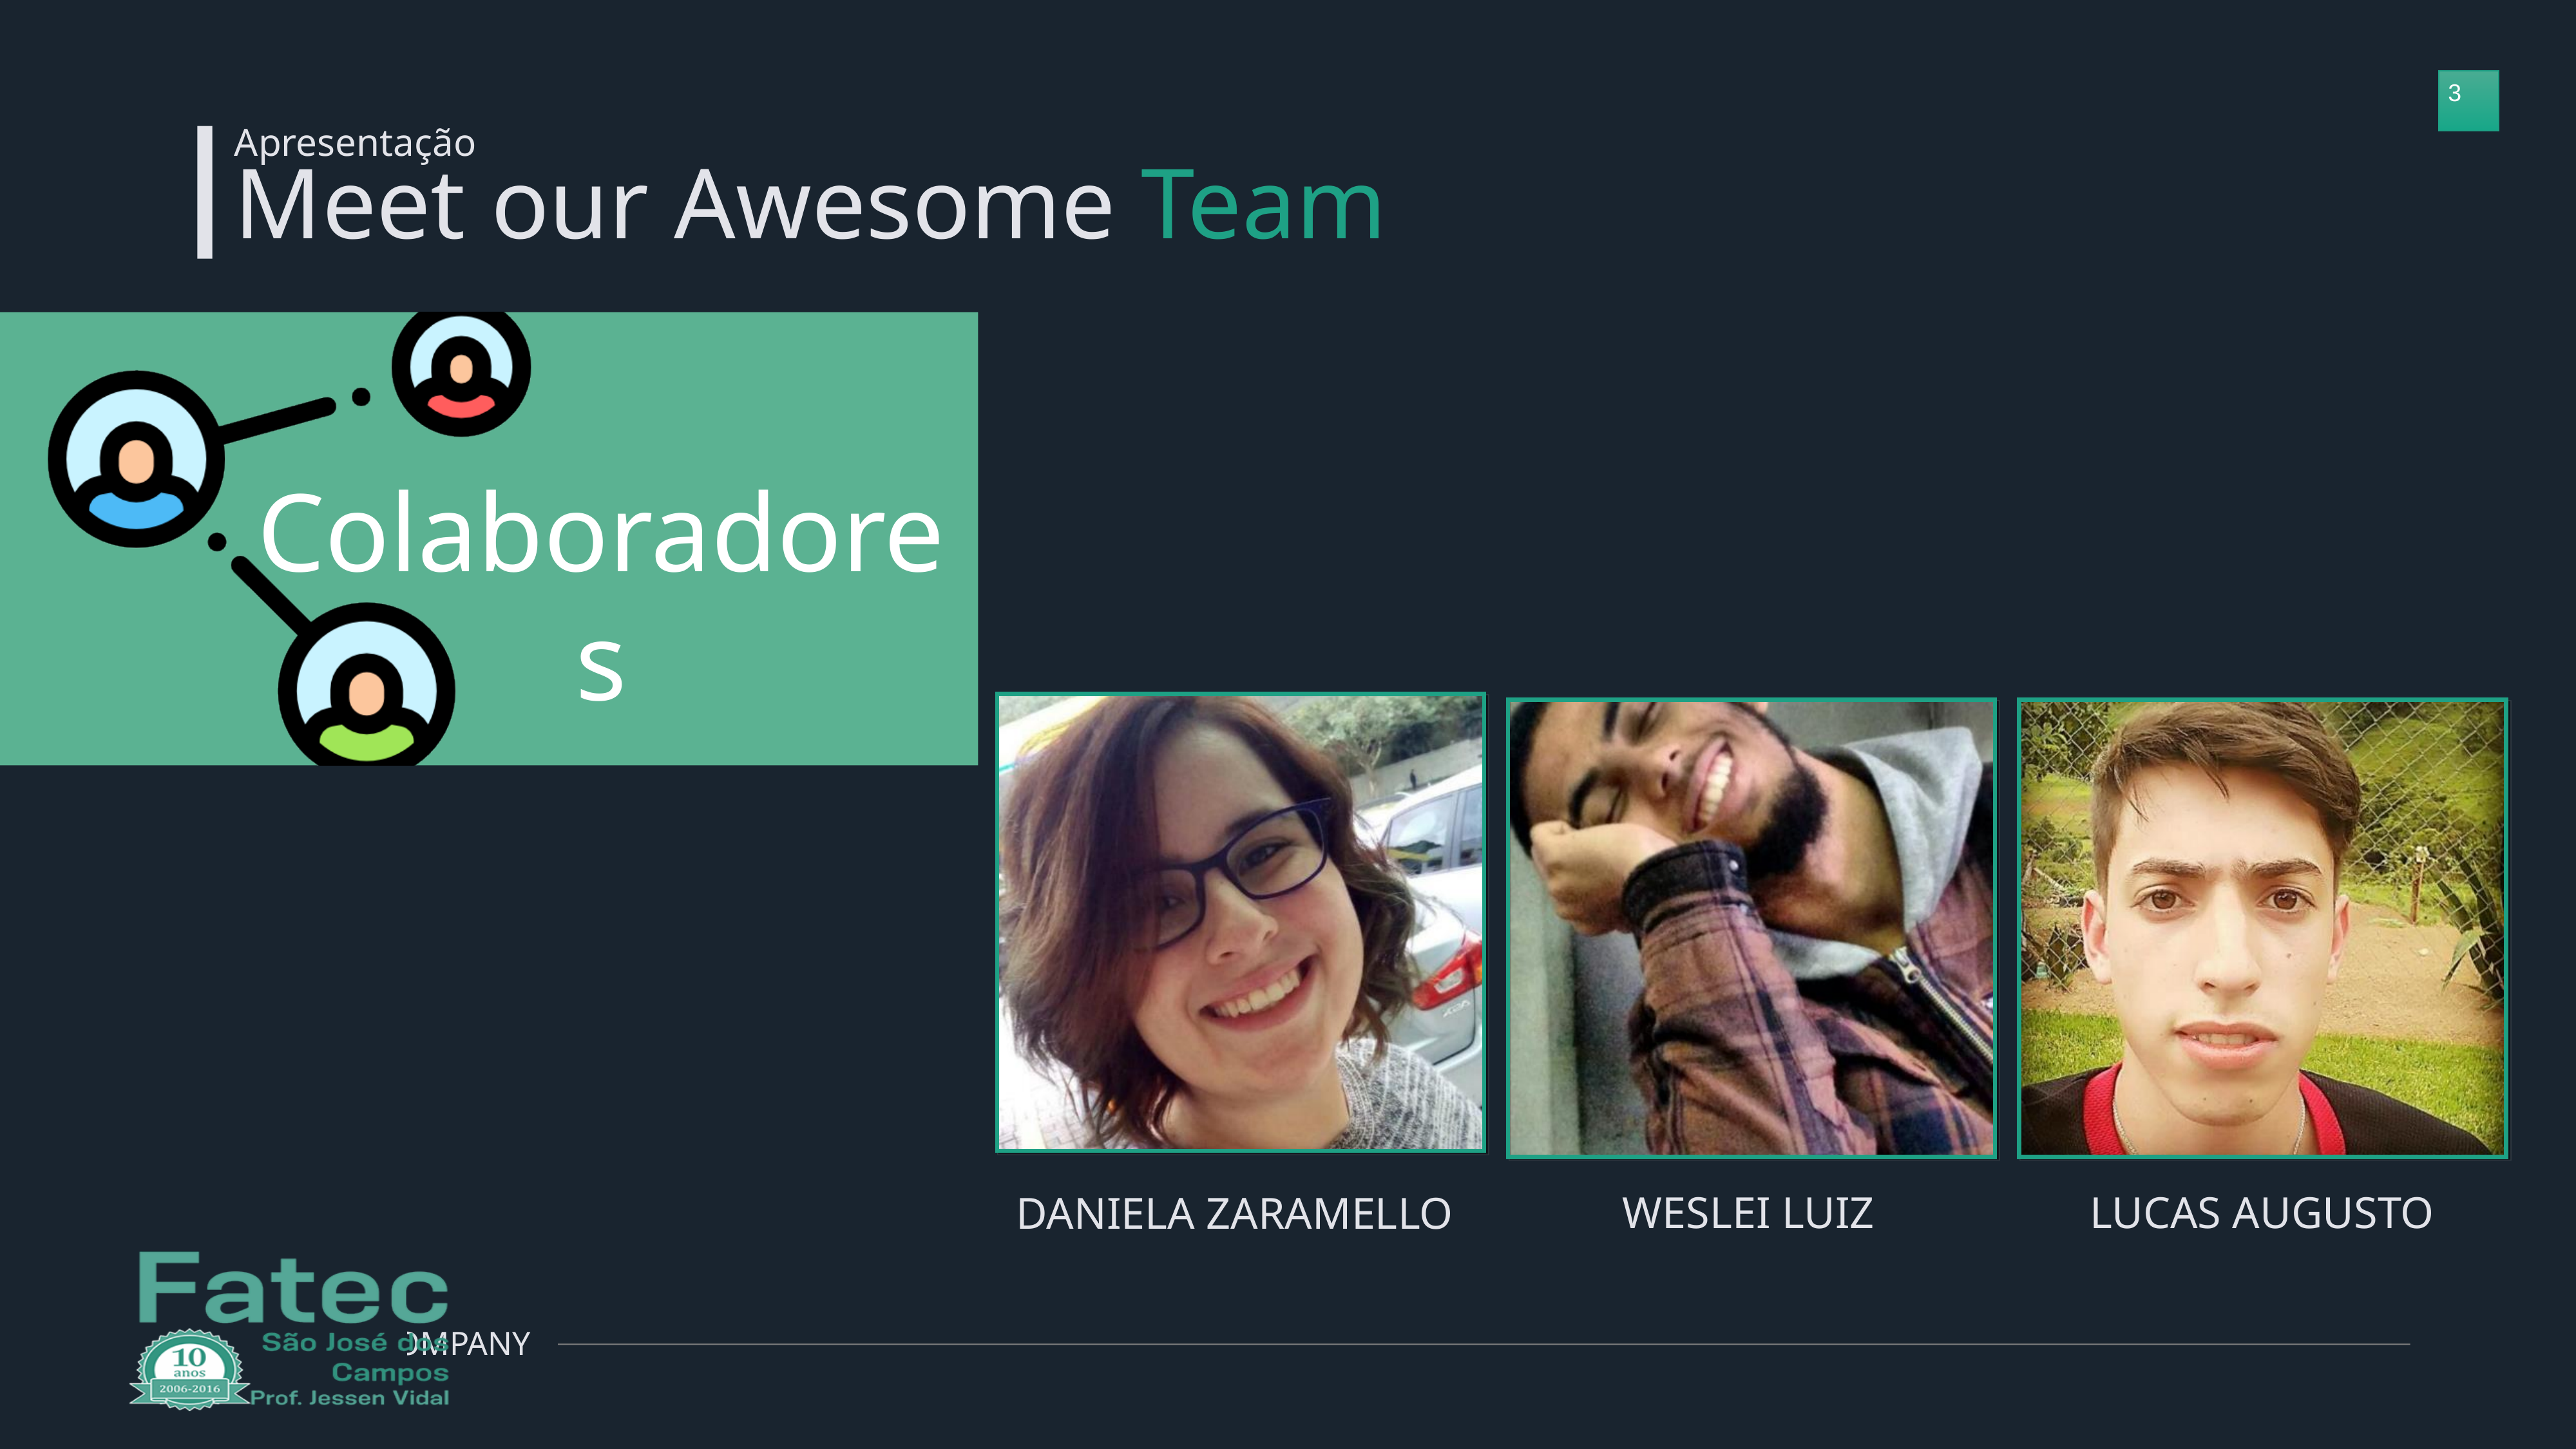

Apresentação
Meet our Awesome Team
Colaboradores
WESLEI LUIZ
LUCAS AUGUSTO
DANIELA ZARAMELLO